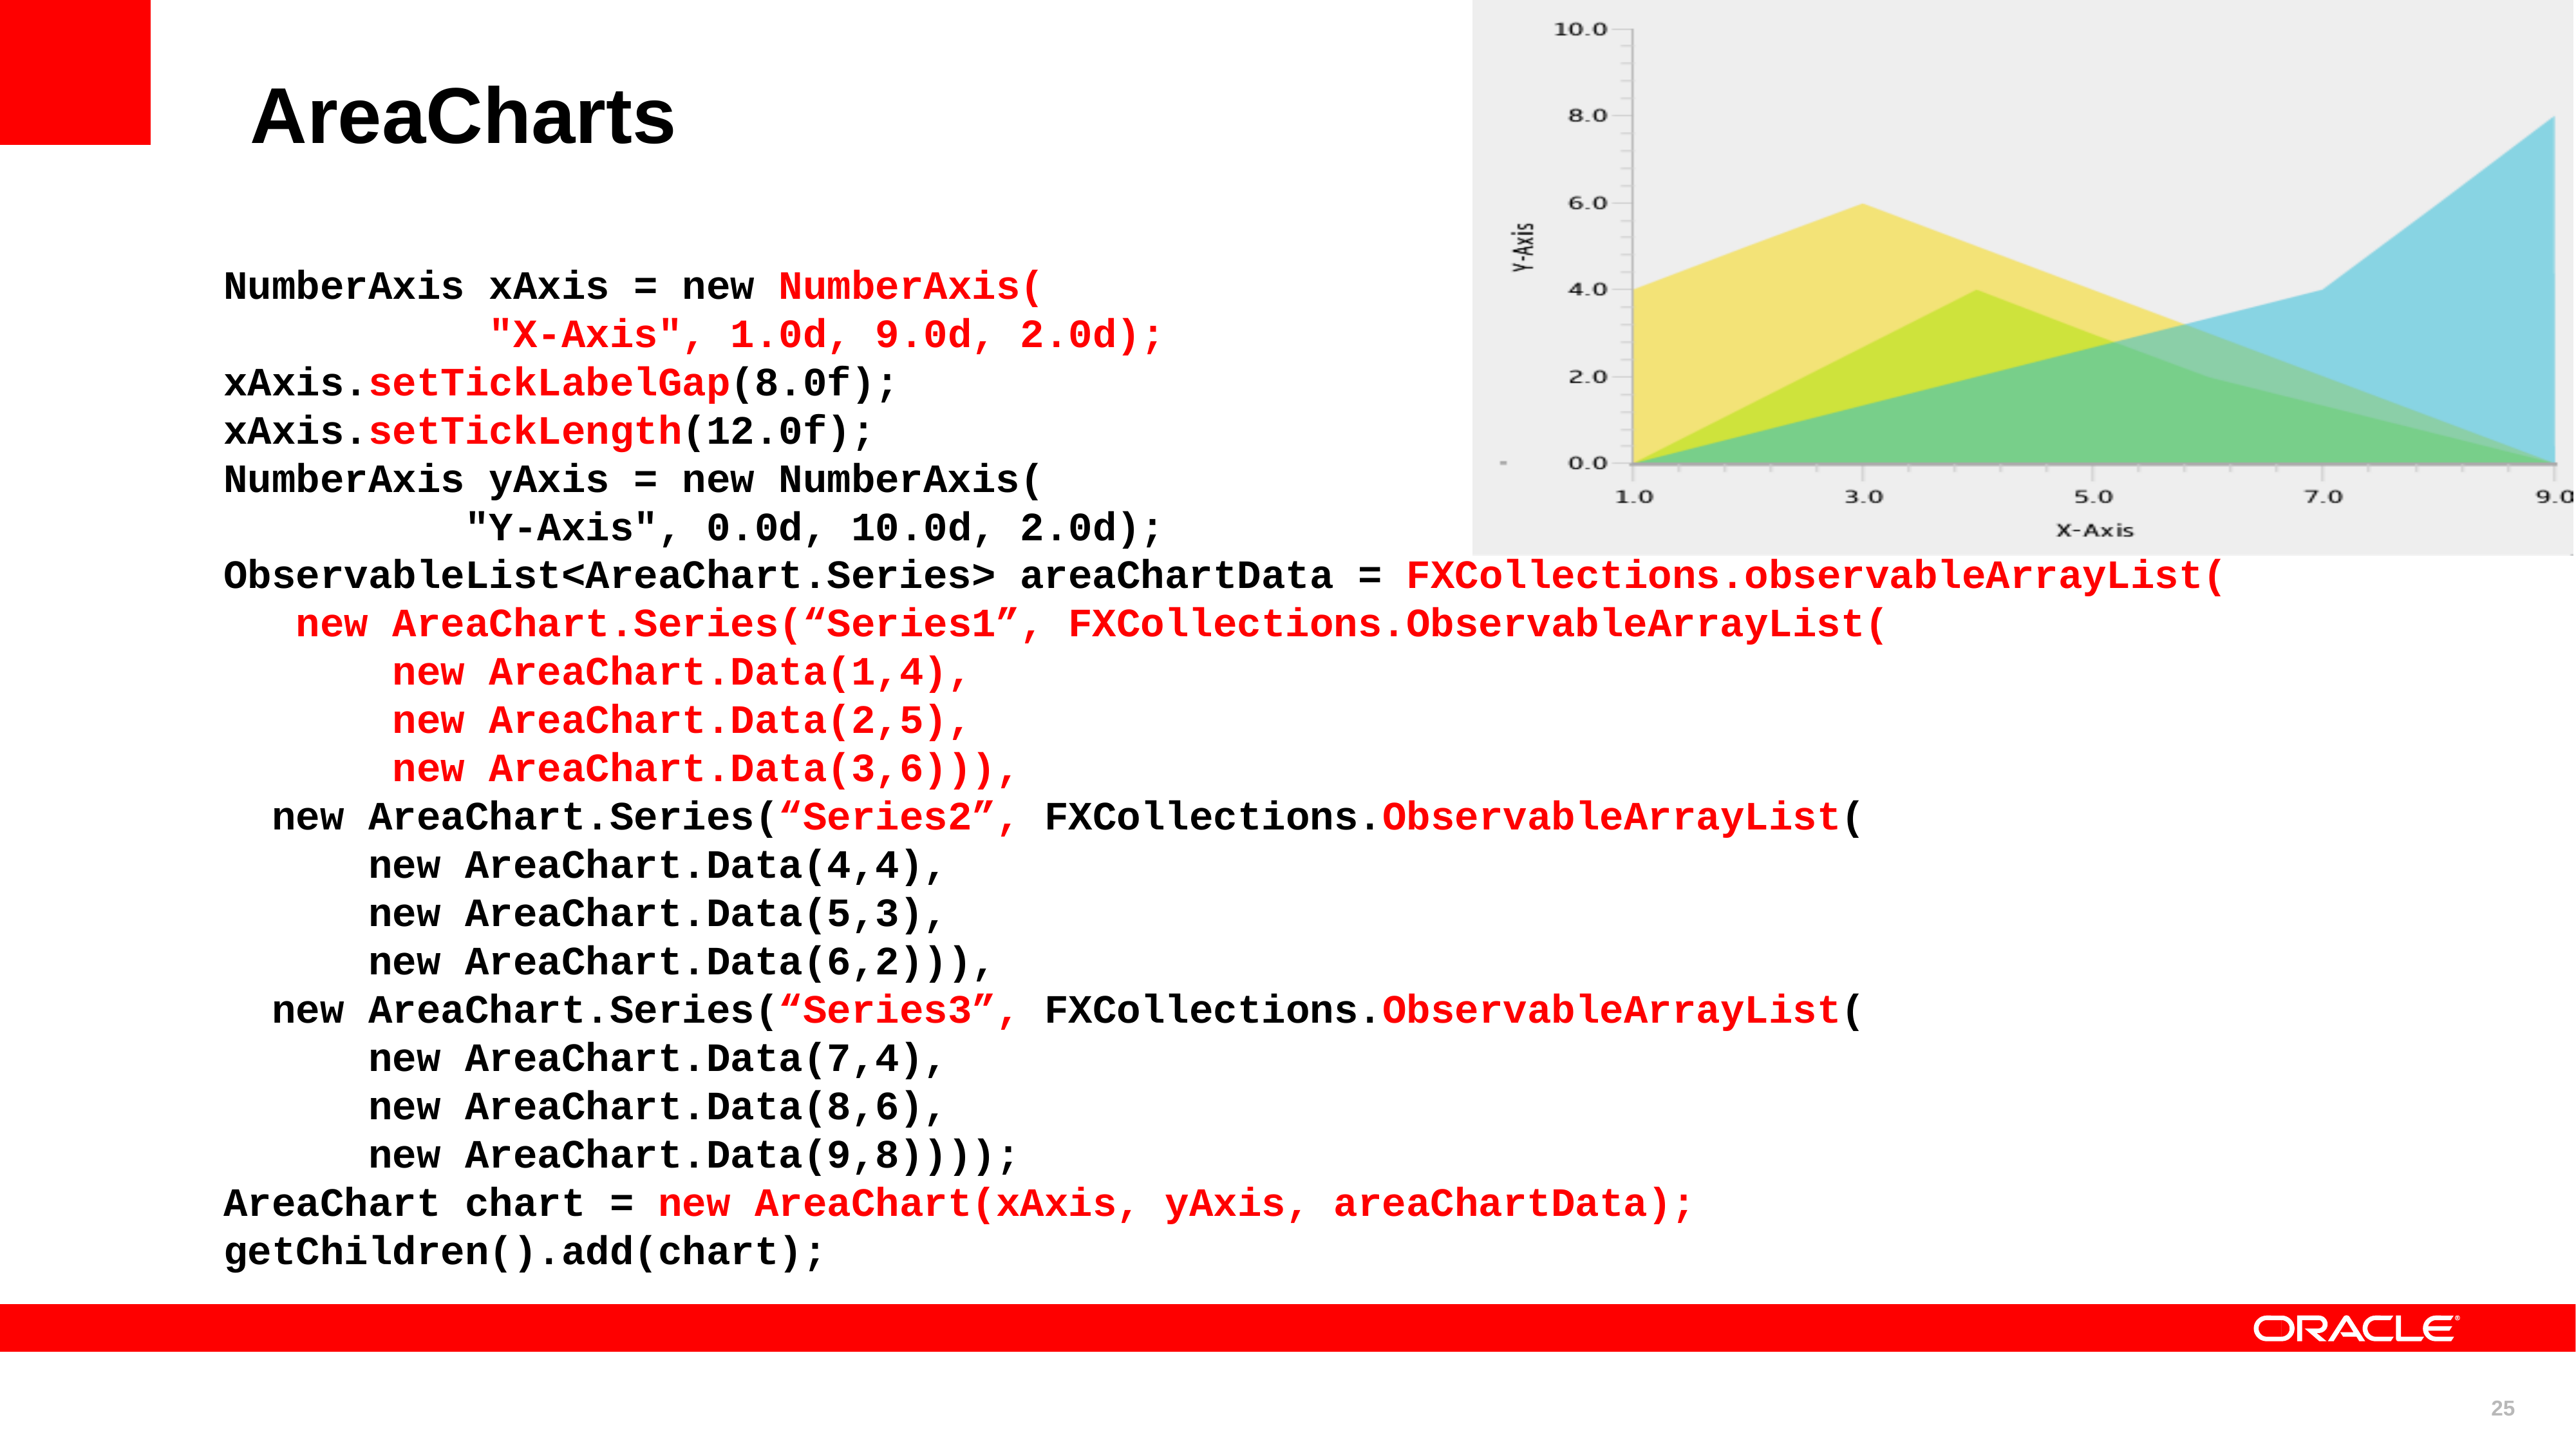

# AreaCharts
NumberAxis xAxis = new NumberAxis(
 "X-Axis", 1.0d, 9.0d, 2.0d);
xAxis.setTickLabelGap(8.0f);
xAxis.setTickLength(12.0f);
NumberAxis yAxis = new NumberAxis(
 "Y-Axis", 0.0d, 10.0d, 2.0d);
ObservableList<AreaChart.Series> areaChartData = FXCollections.observableArrayList(
 new AreaChart.Series(“Series1”, FXCollections.ObservableArrayList(
 new AreaChart.Data(1,4),
 new AreaChart.Data(2,5),
 new AreaChart.Data(3,6))),
 new AreaChart.Series(“Series2”, FXCollections.ObservableArrayList(
 new AreaChart.Data(4,4),
 new AreaChart.Data(5,3),
 new AreaChart.Data(6,2))),
 new AreaChart.Series(“Series3”, FXCollections.ObservableArrayList(
 new AreaChart.Data(7,4),
 new AreaChart.Data(8,6),
 new AreaChart.Data(9,8))));
AreaChart chart = new AreaChart(xAxis, yAxis, areaChartData);
getChildren().add(chart);